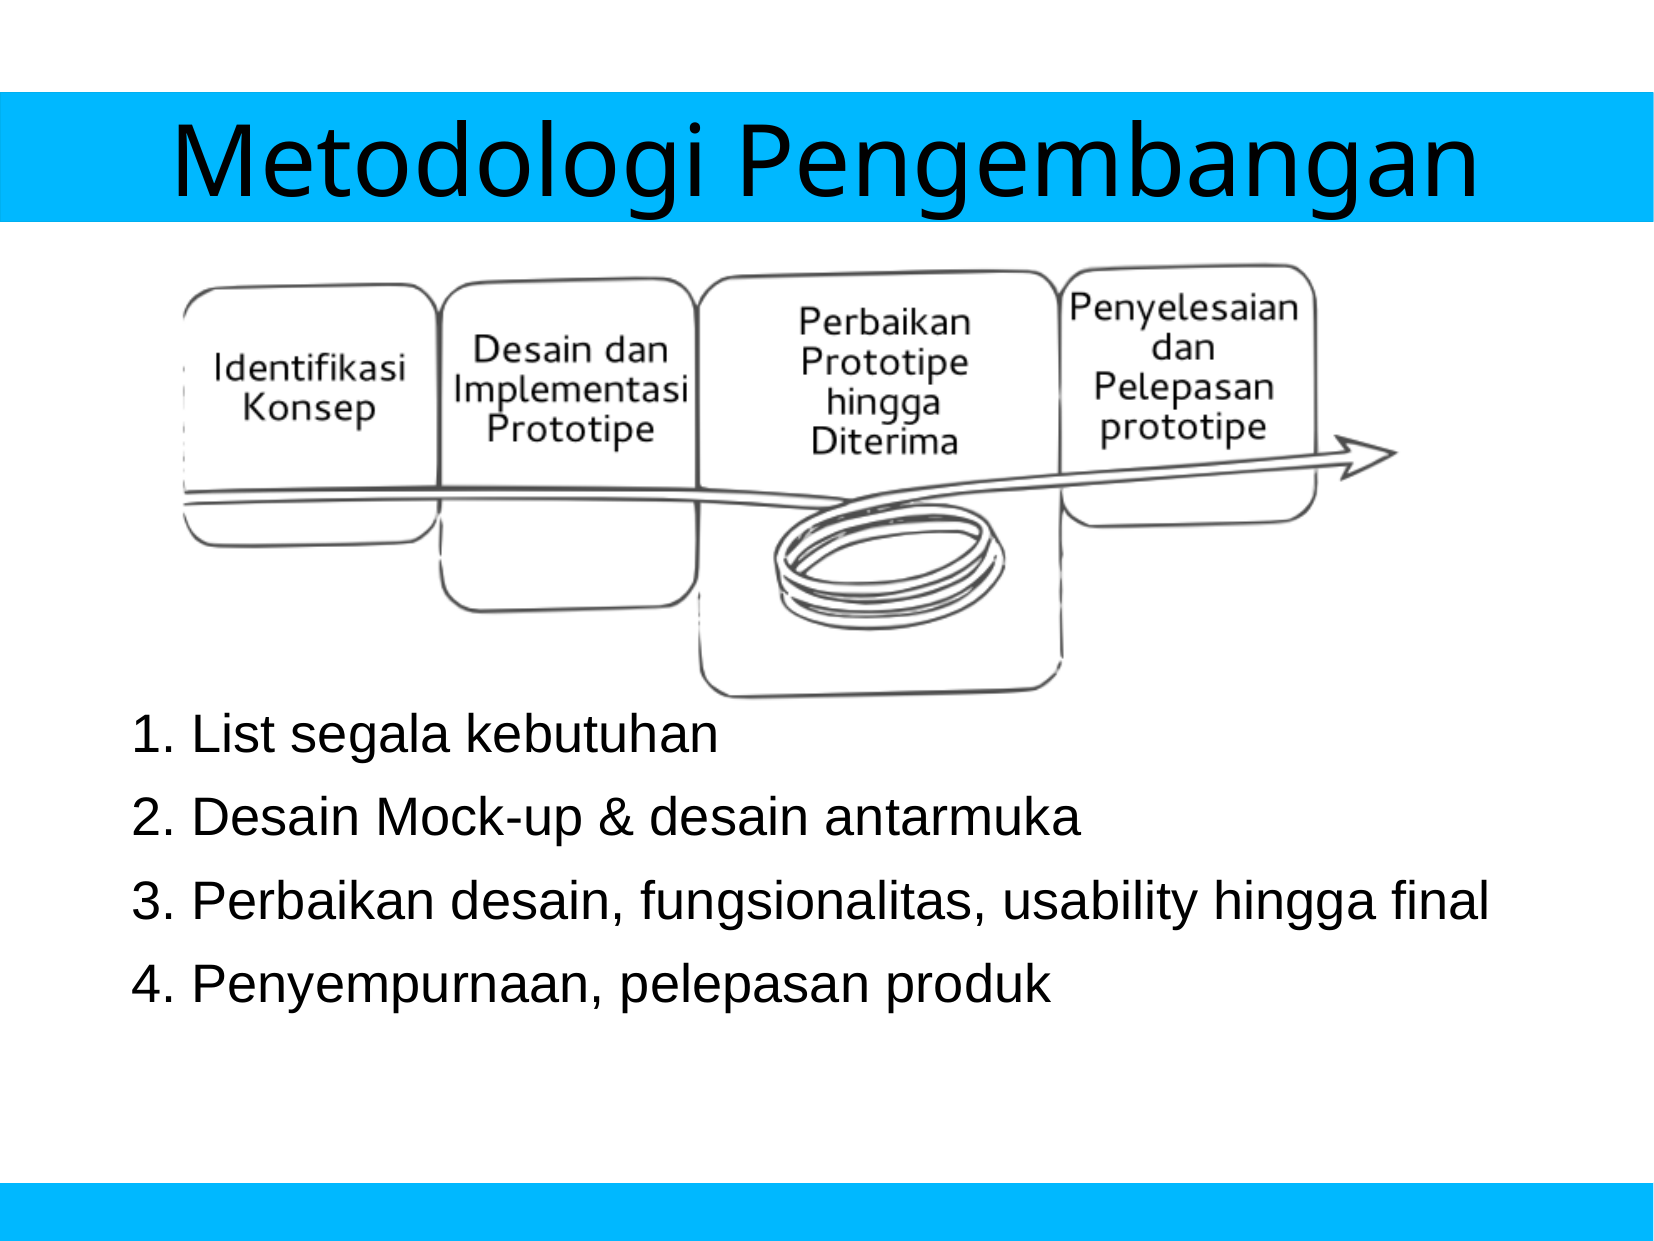

Metodologi Pengembangan
# 1. List segala kebutuhan
2. Desain Mock-up & desain antarmuka
3. Perbaikan desain, fungsionalitas, usability hingga final
4. Penyempurnaan, pelepasan produk